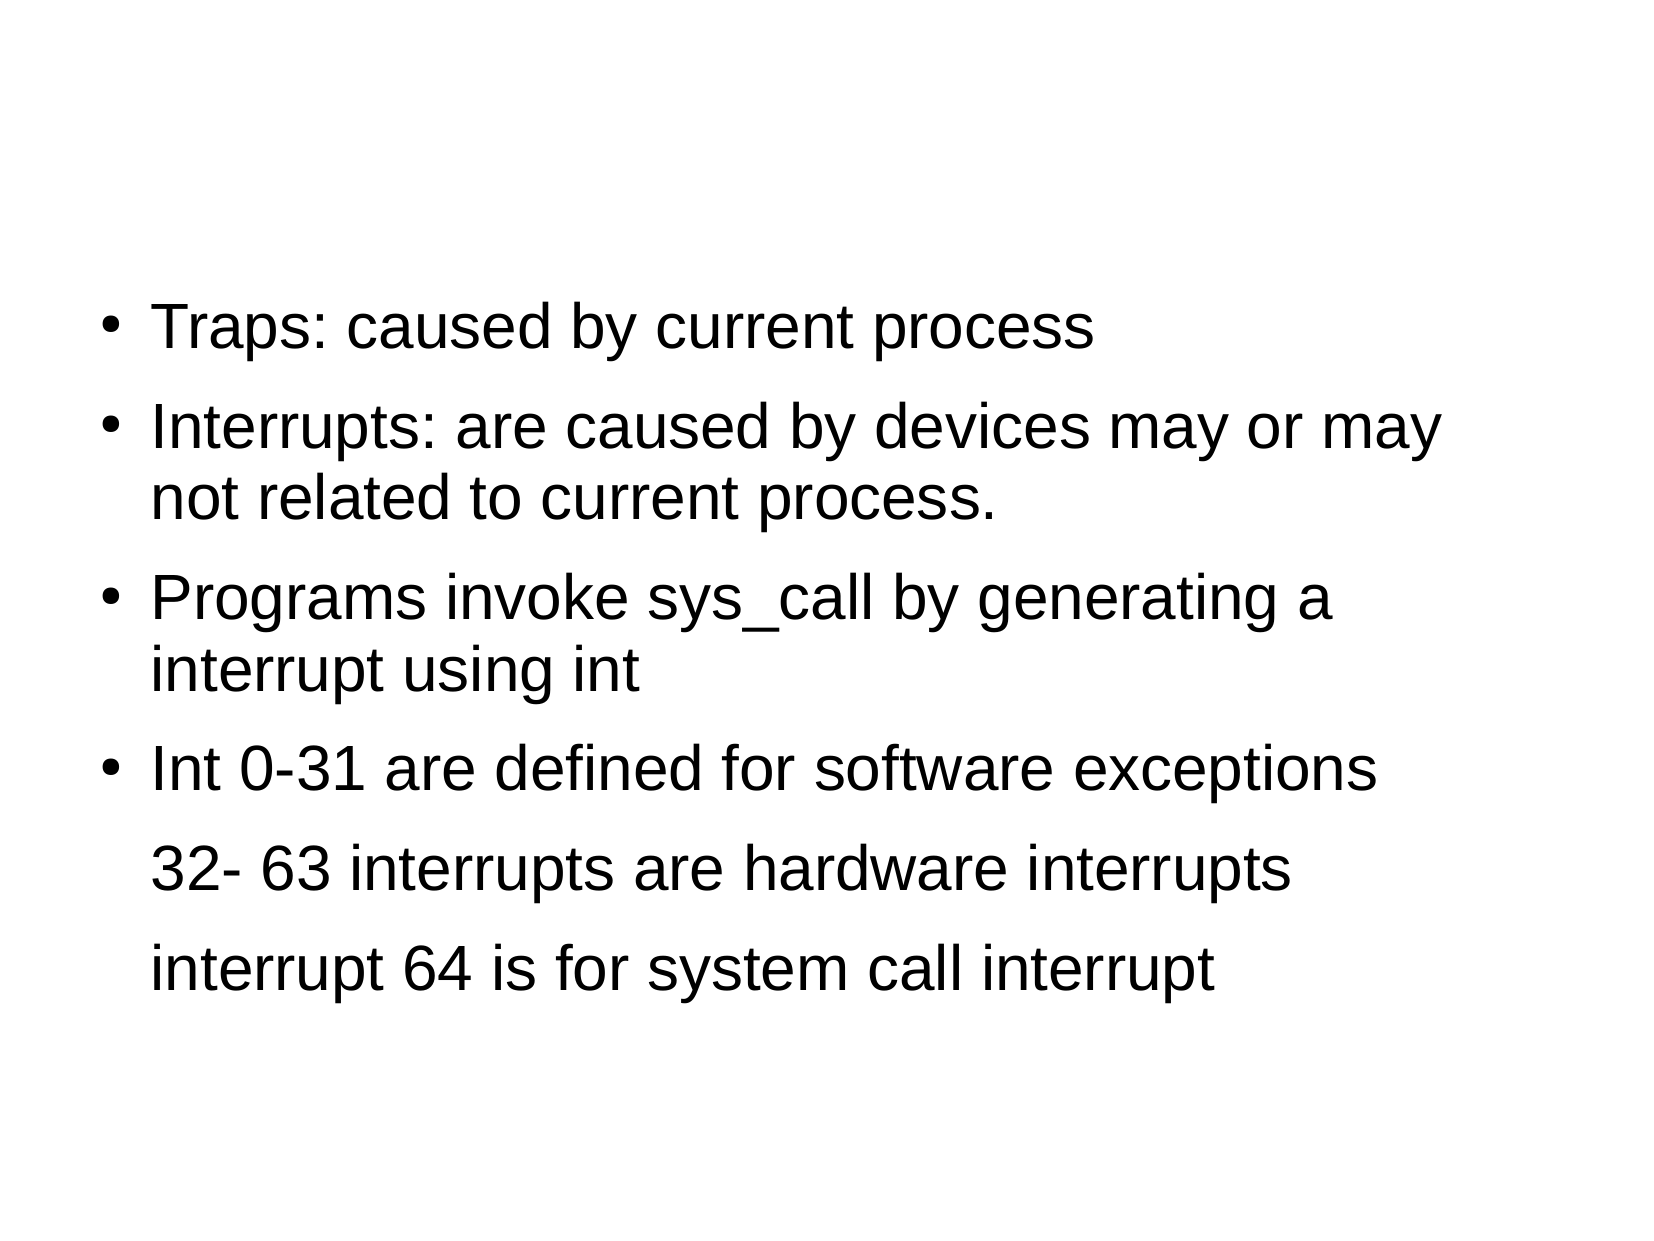

#
Traps: caused by current process
Interrupts: are caused by devices may or may not related to current process.
Programs invoke sys_call by generating a interrupt using int
Int 0-31 are defined for software exceptions
32- 63 interrupts are hardware interrupts
interrupt 64 is for system call interrupt